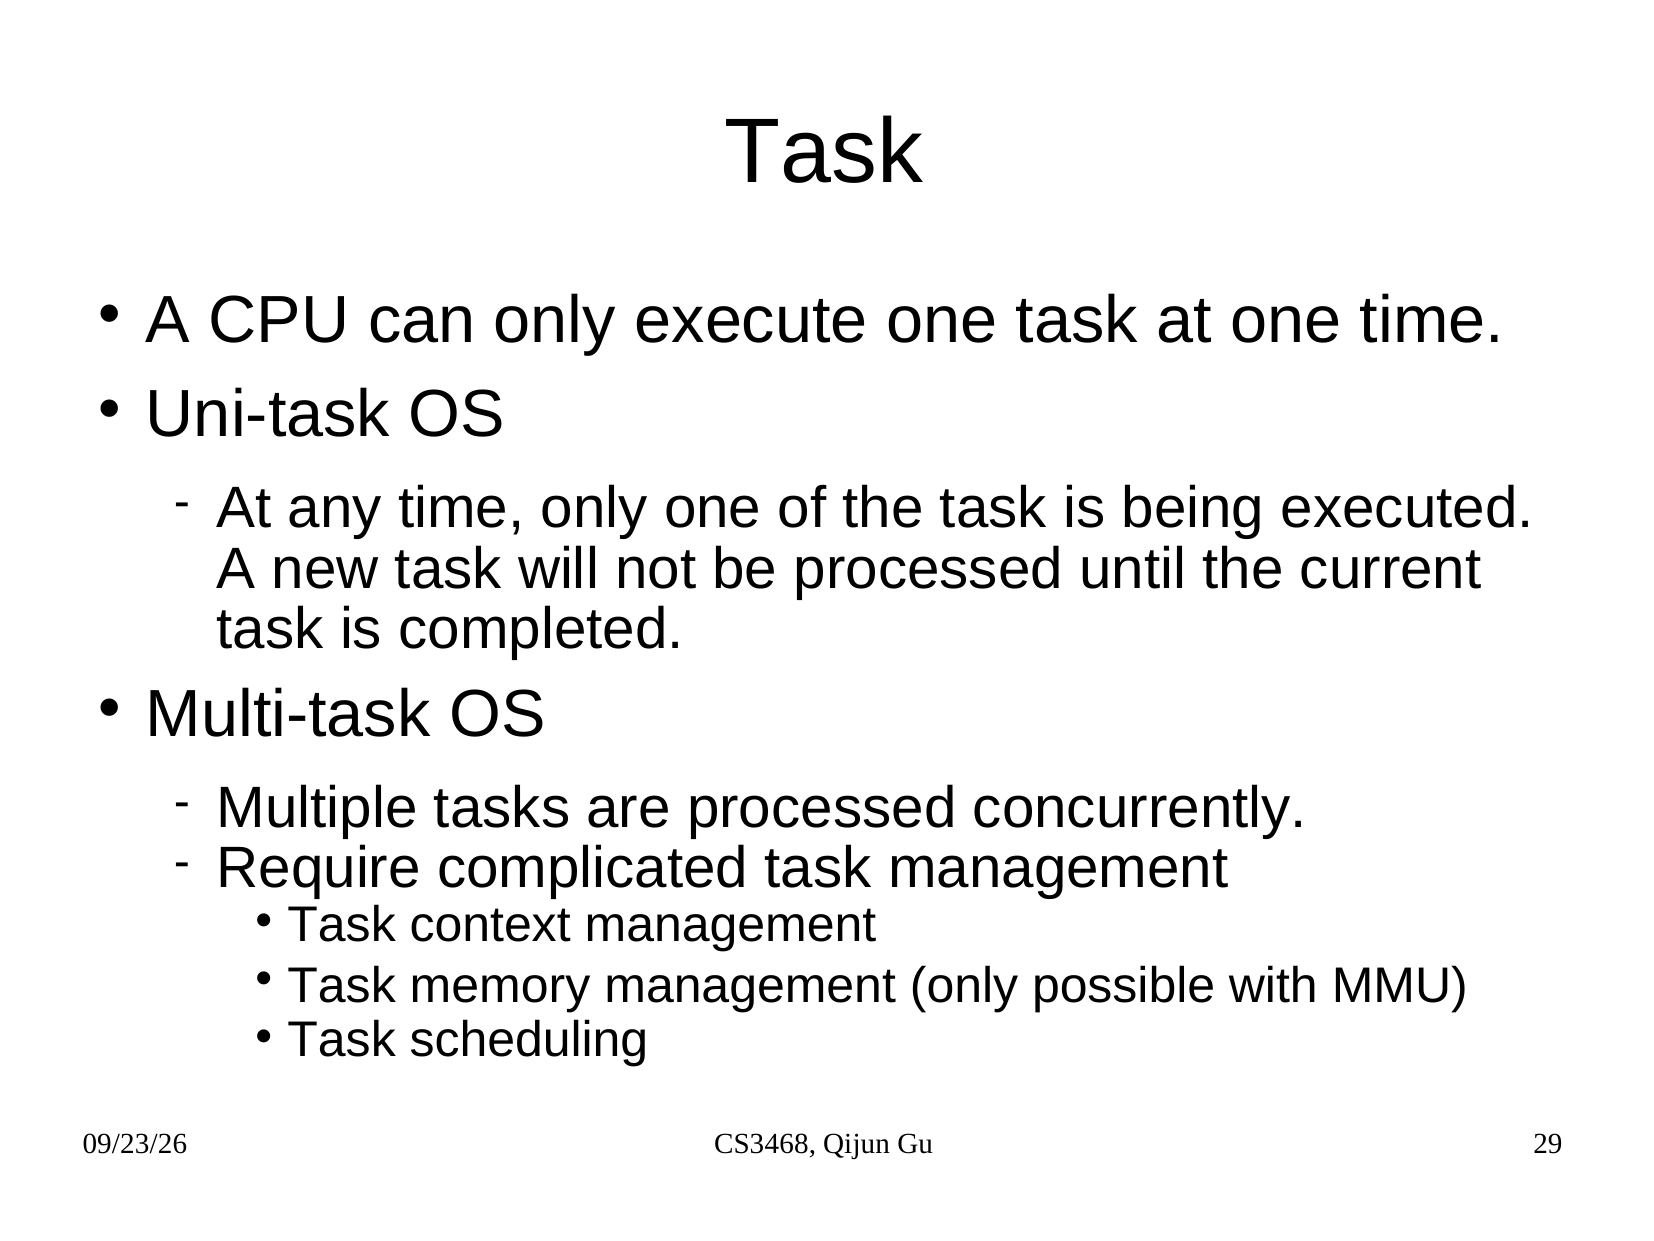

# Task
A CPU can only execute one task at one time.
Uni-task OS
At any time, only one of the task is being executed. A new task will not be processed until the current task is completed.
Multi-task OS
Multiple tasks are processed concurrently.
Require complicated task management
Task context management
Task memory management (only possible with MMU)‏
Task scheduling
CS3468, Qijun Gu
29